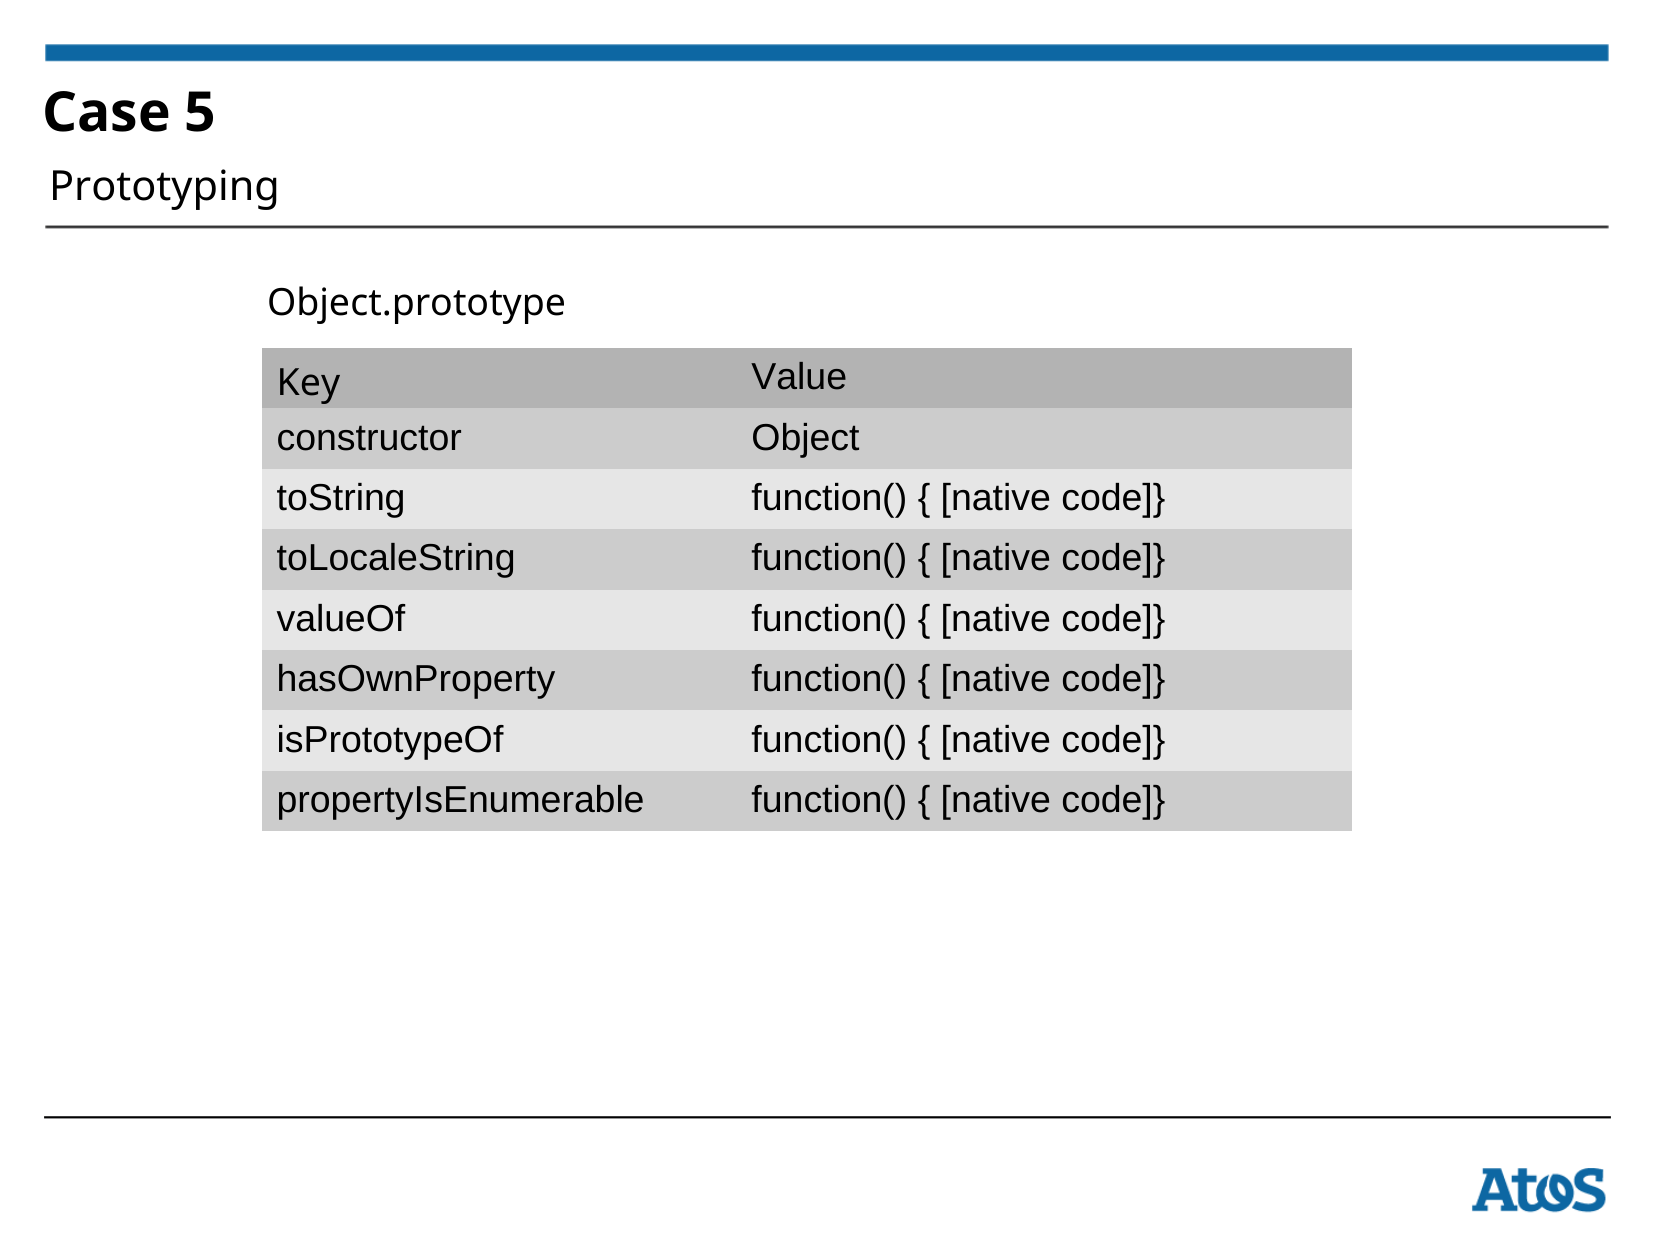

# Case 5
Prototyping
Object.prototype
| Key | Value |
| --- | --- |
| constructor | Object |
| toString | function() { [native code]} |
| toLocaleString | function() { [native code]} |
| valueOf | function() { [native code]} |
| hasOwnProperty | function() { [native code]} |
| isPrototypeOf | function() { [native code]} |
| propertyIsEnumerable | function() { [native code]} |